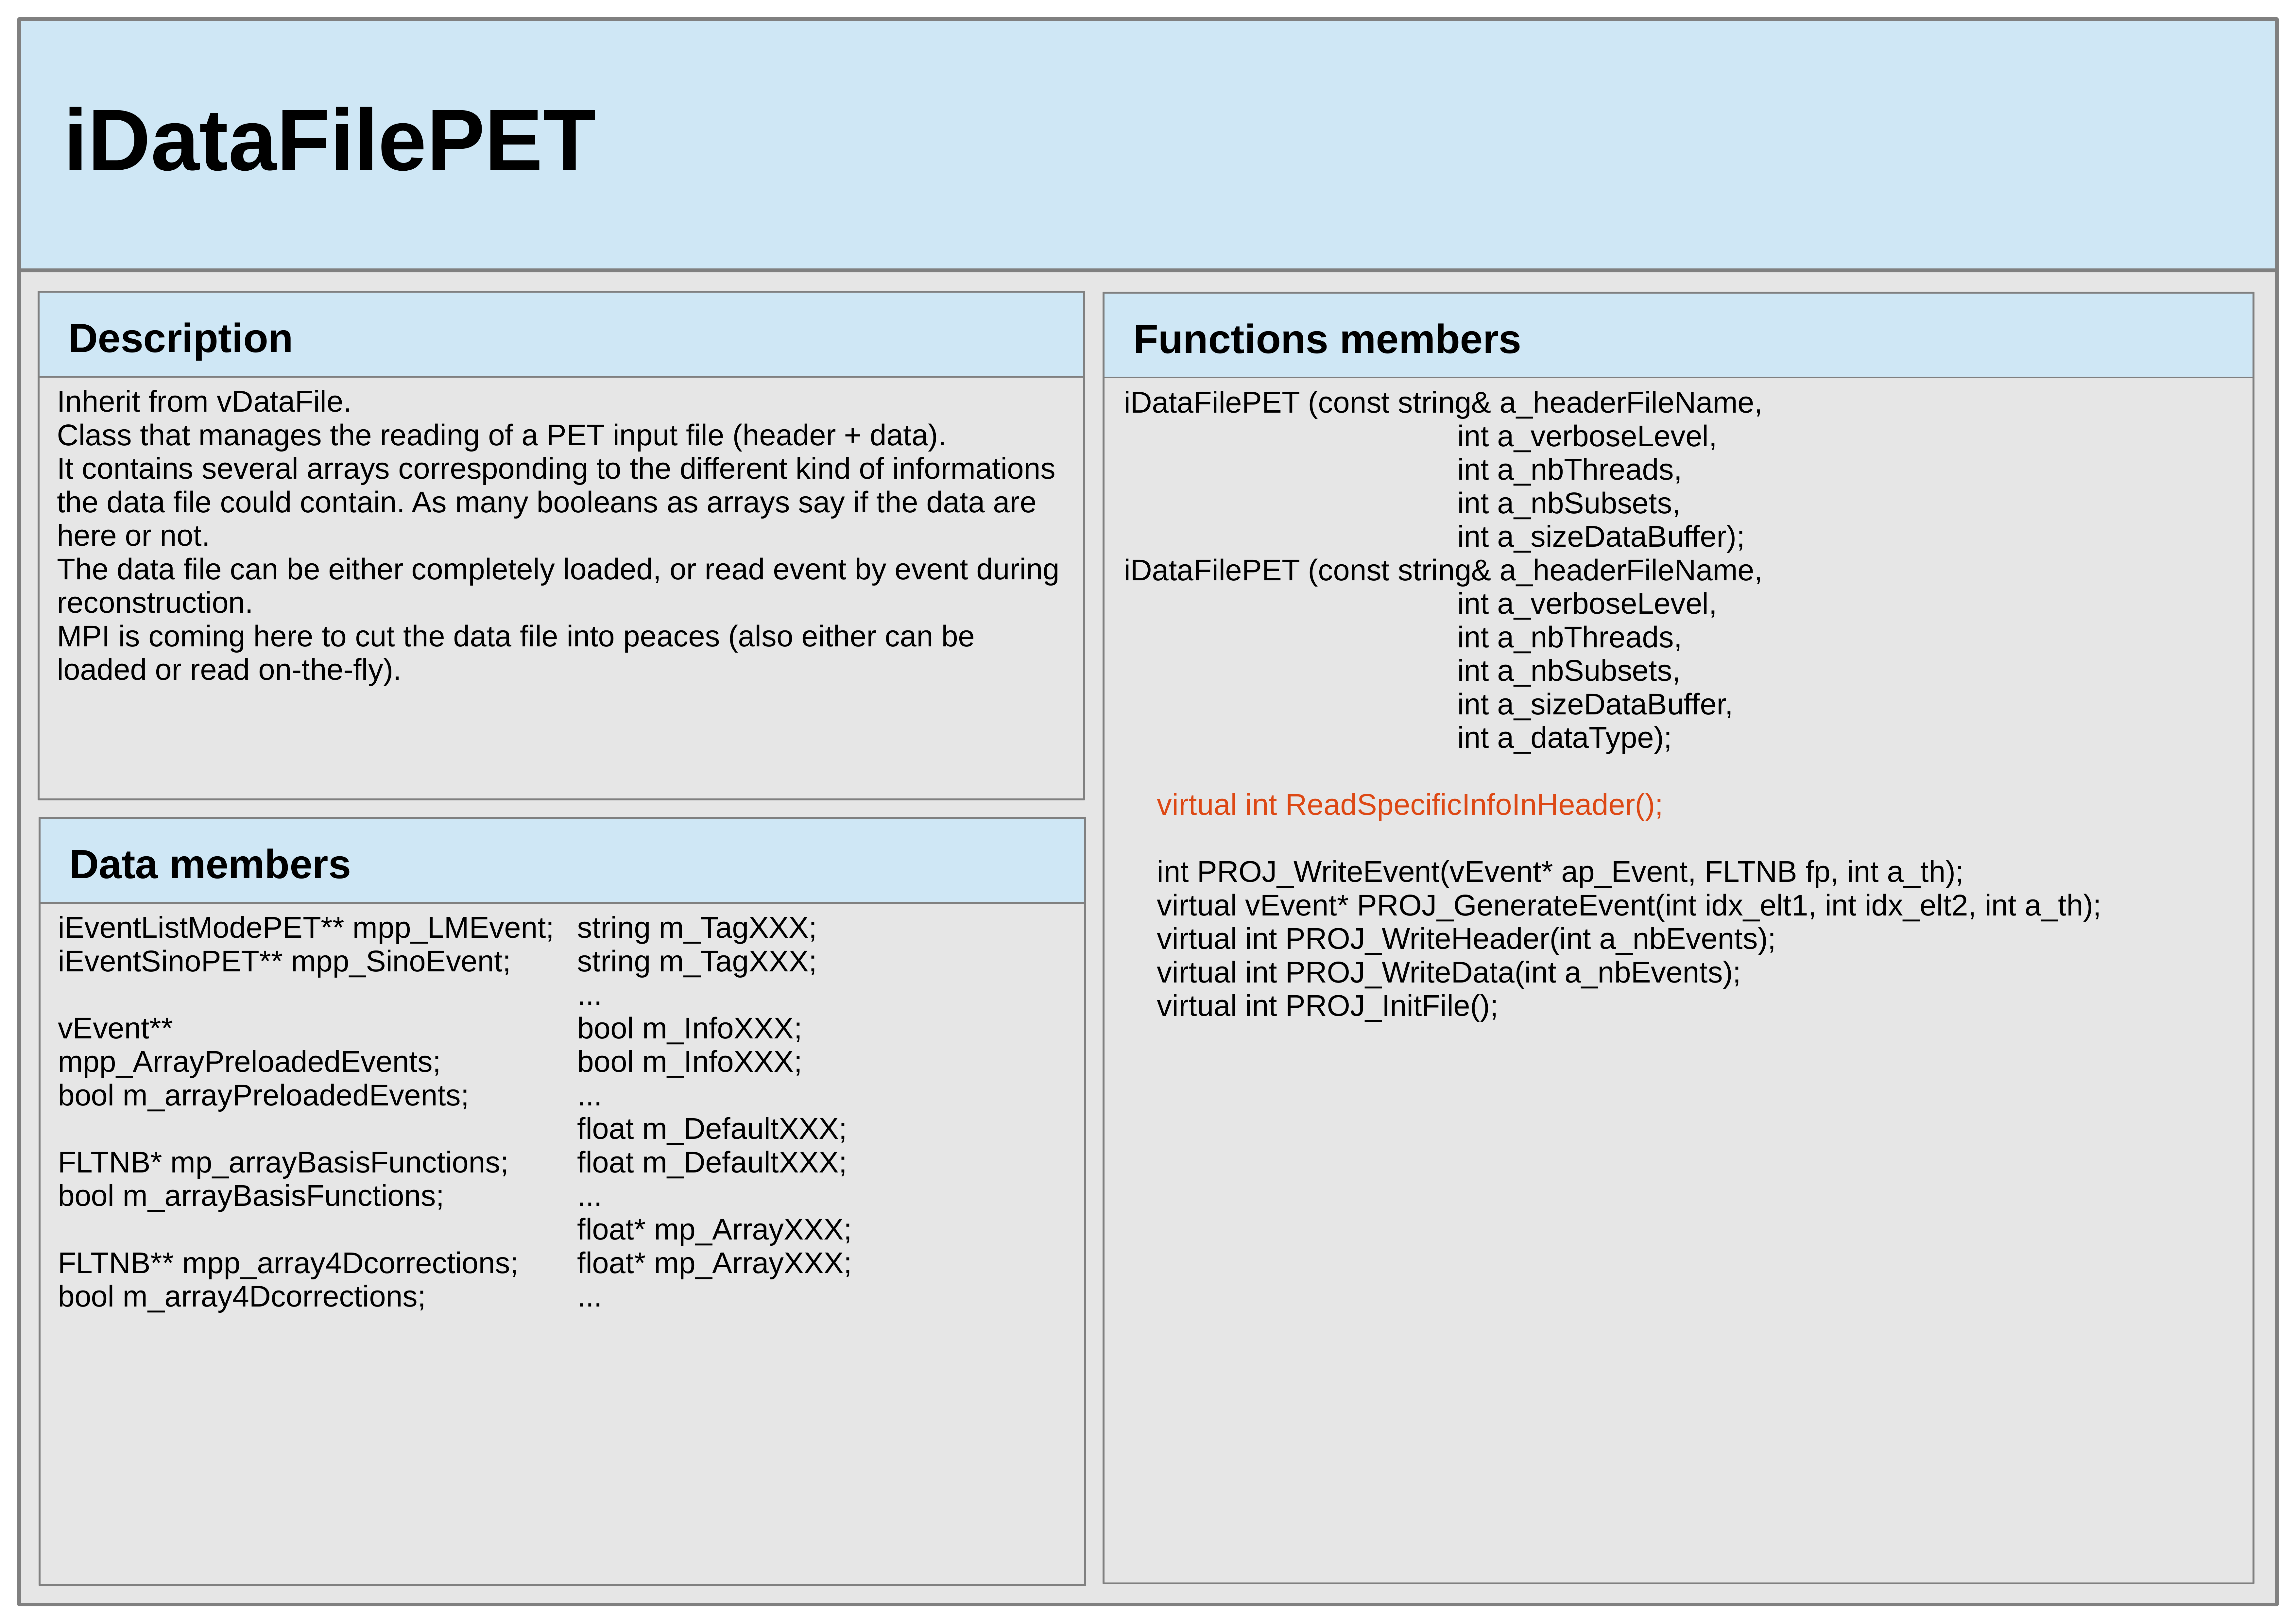

iDataFilePET
Description
Functions members
Inherit from vDataFile.
Class that manages the reading of a PET input file (header + data).
It contains several arrays corresponding to the different kind of informations the data file could contain. As many booleans as arrays say if the data are here or not.
The data file can be either completely loaded, or read event by event during reconstruction.
MPI is coming here to cut the data file into peaces (also either can be loaded or read on-the-fly).
iDataFilePET (const string& a_headerFileName,
 int a_verboseLevel,
 int a_nbThreads,
 int a_nbSubsets,
 int a_sizeDataBuffer);
iDataFilePET (const string& a_headerFileName,
 int a_verboseLevel,
 int a_nbThreads,
 int a_nbSubsets,
 int a_sizeDataBuffer,
 int a_dataType);
 virtual int ReadSpecificInfoInHeader();
 int PROJ_WriteEvent(vEvent* ap_Event, FLTNB fp, int a_th);
 virtual vEvent* PROJ_GenerateEvent(int idx_elt1, int idx_elt2, int a_th);
 virtual int PROJ_WriteHeader(int a_nbEvents);
 virtual int PROJ_WriteData(int a_nbEvents);
 virtual int PROJ_InitFile();
Data members
iEventListModePET** mpp_LMEvent;
iEventSinoPET** mpp_SinoEvent;
vEvent** mpp_ArrayPreloadedEvents;
bool m_arrayPreloadedEvents;
FLTNB* mp_arrayBasisFunctions;
bool m_arrayBasisFunctions;
FLTNB** mpp_array4Dcorrections;
bool m_array4Dcorrections;
string m_TagXXX;
string m_TagXXX;
...
bool m_InfoXXX;
bool m_InfoXXX;
...
float m_DefaultXXX;
float m_DefaultXXX;
...
float* mp_ArrayXXX;
float* mp_ArrayXXX;
...